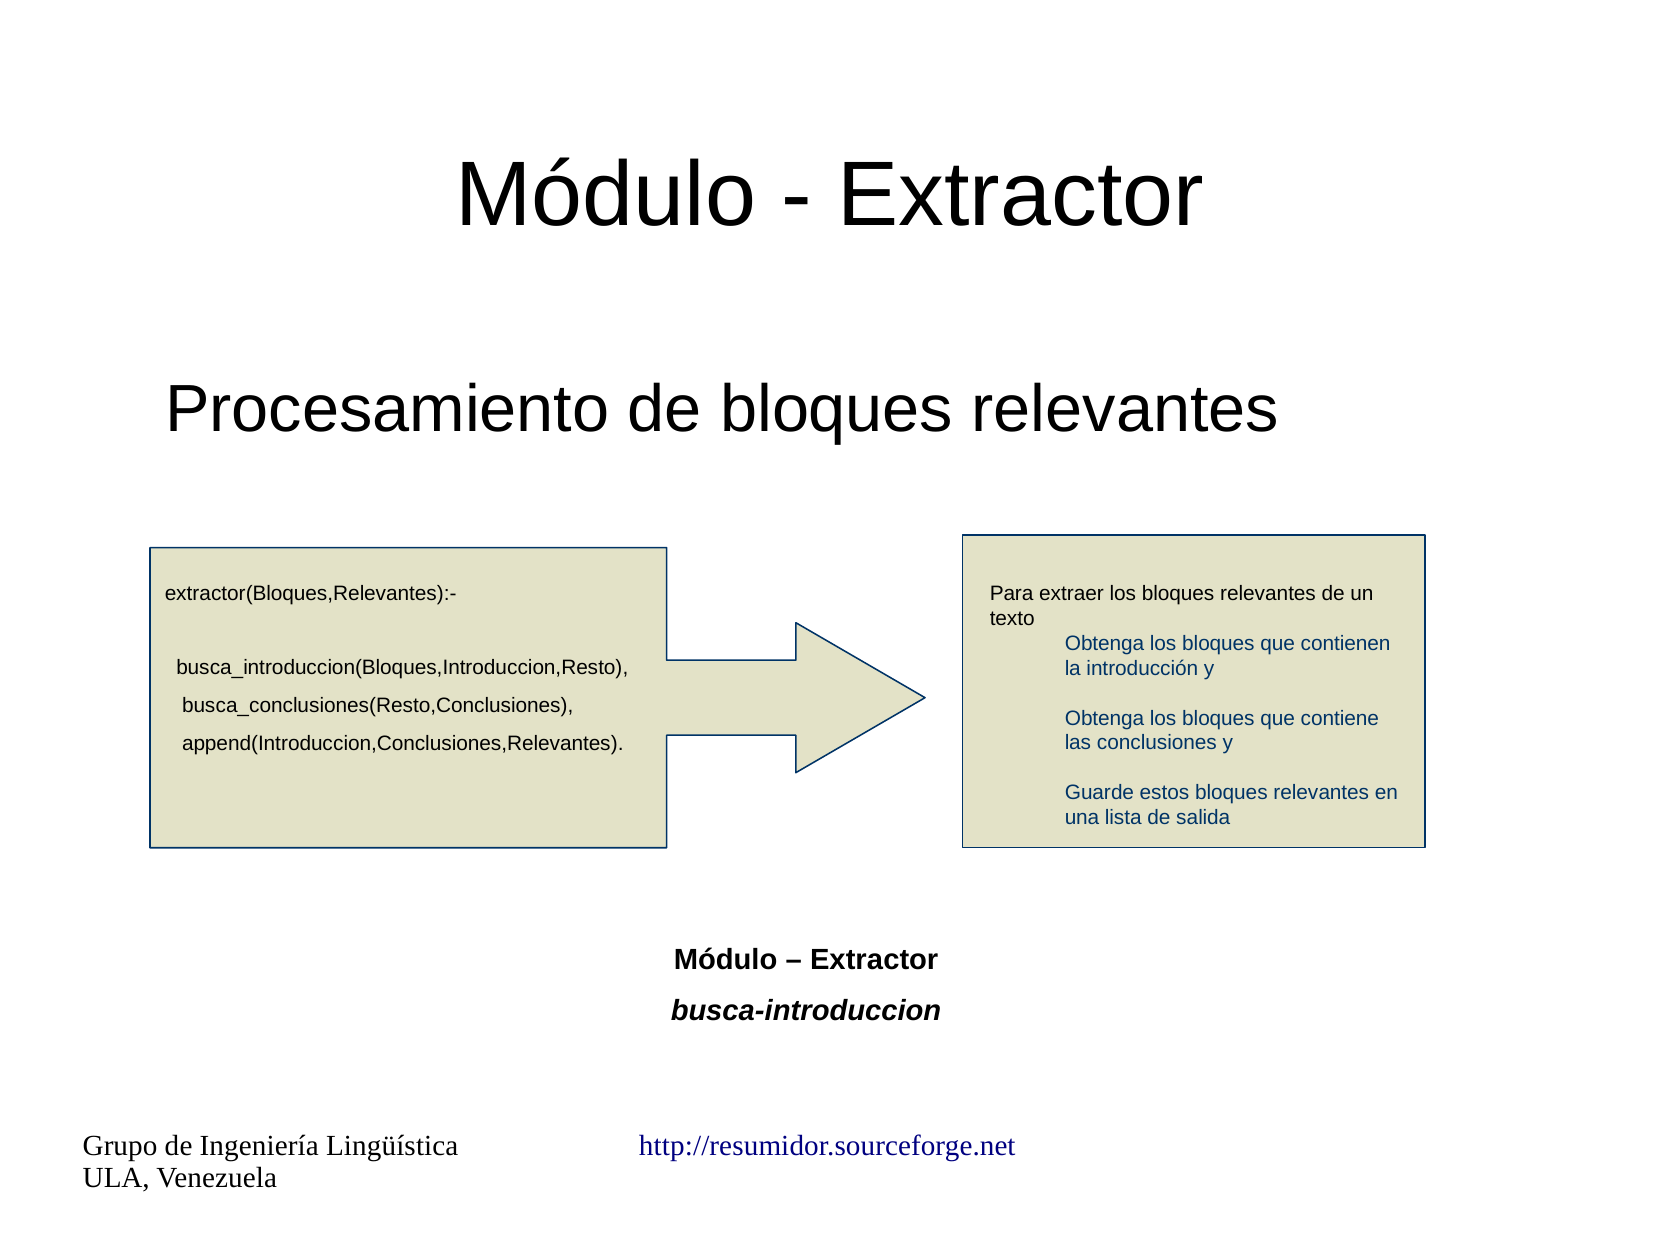

# Módulo - Extractor
Procesamiento de bloques relevantes
extractor(Bloques,Relevantes):-
 busca_introduccion(Bloques,Introduccion,Resto),
 busca_conclusiones(Resto,Conclusiones),
 append(Introduccion,Conclusiones,Relevantes).
Para extraer los bloques relevantes de un texto
Obtenga los bloques que contienen la introducción y
Obtenga los bloques que contiene las conclusiones y
Guarde estos bloques relevantes en una lista de salida
Módulo – Extractor
busca-introduccion